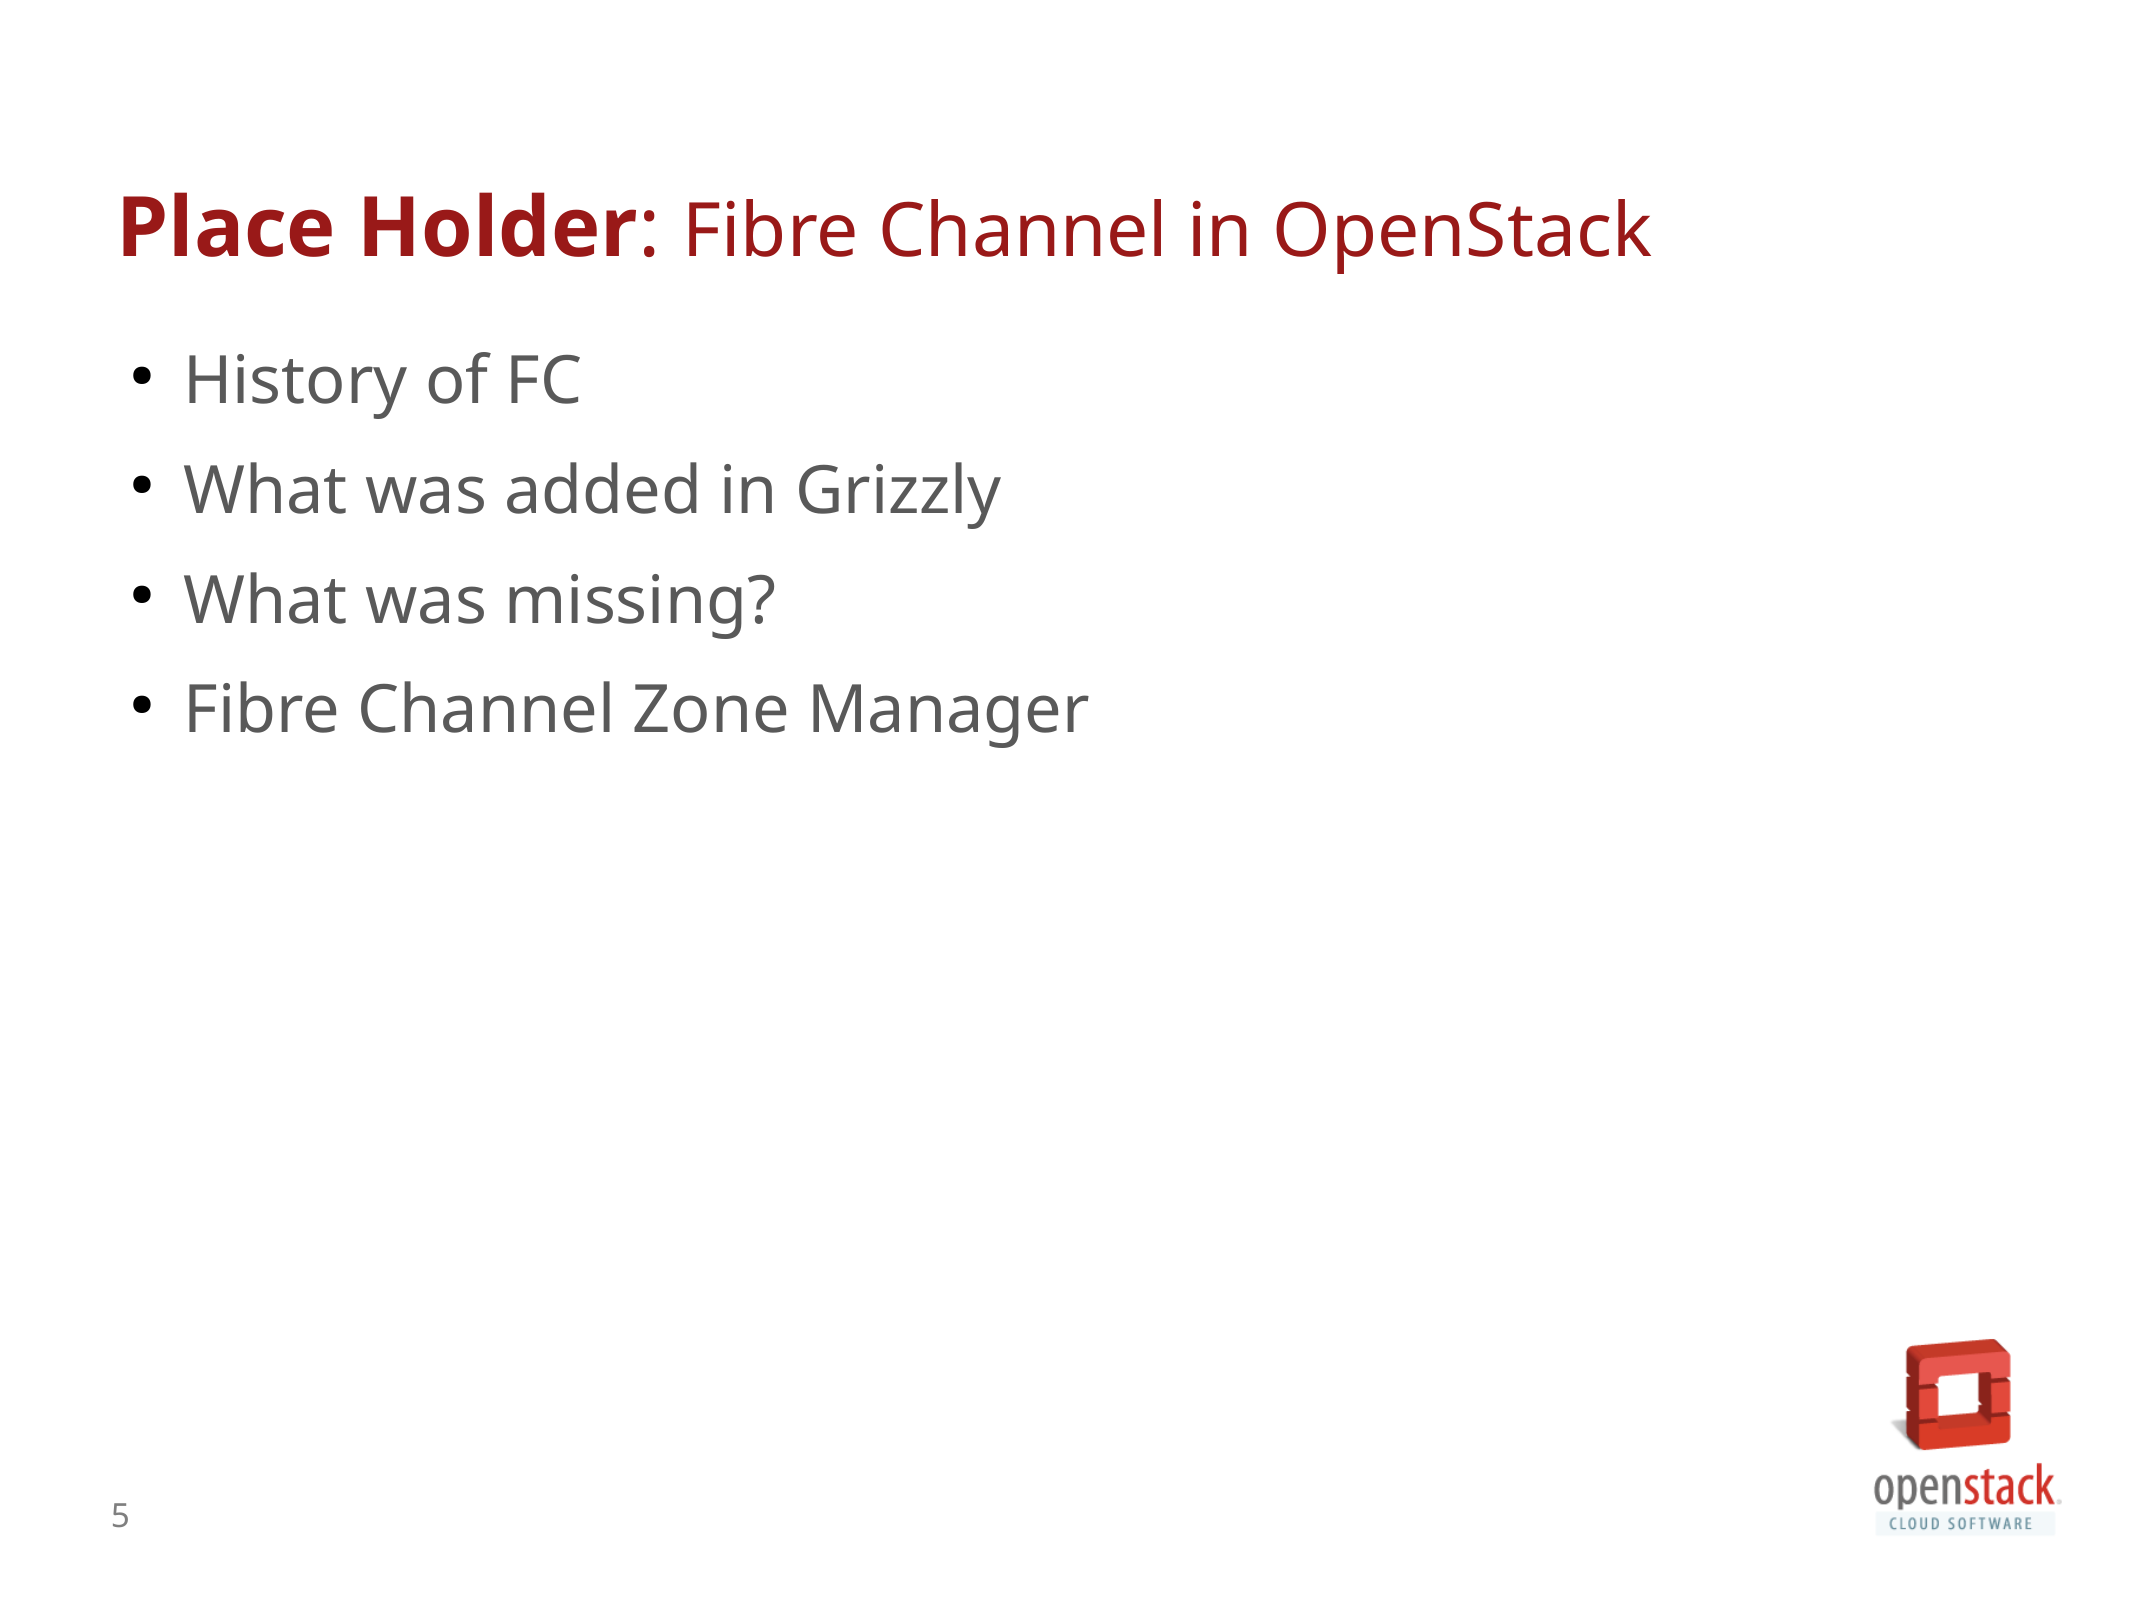

# Place Holder: Fibre Channel in OpenStack
History of FC
What was added in Grizzly
What was missing?
Fibre Channel Zone Manager